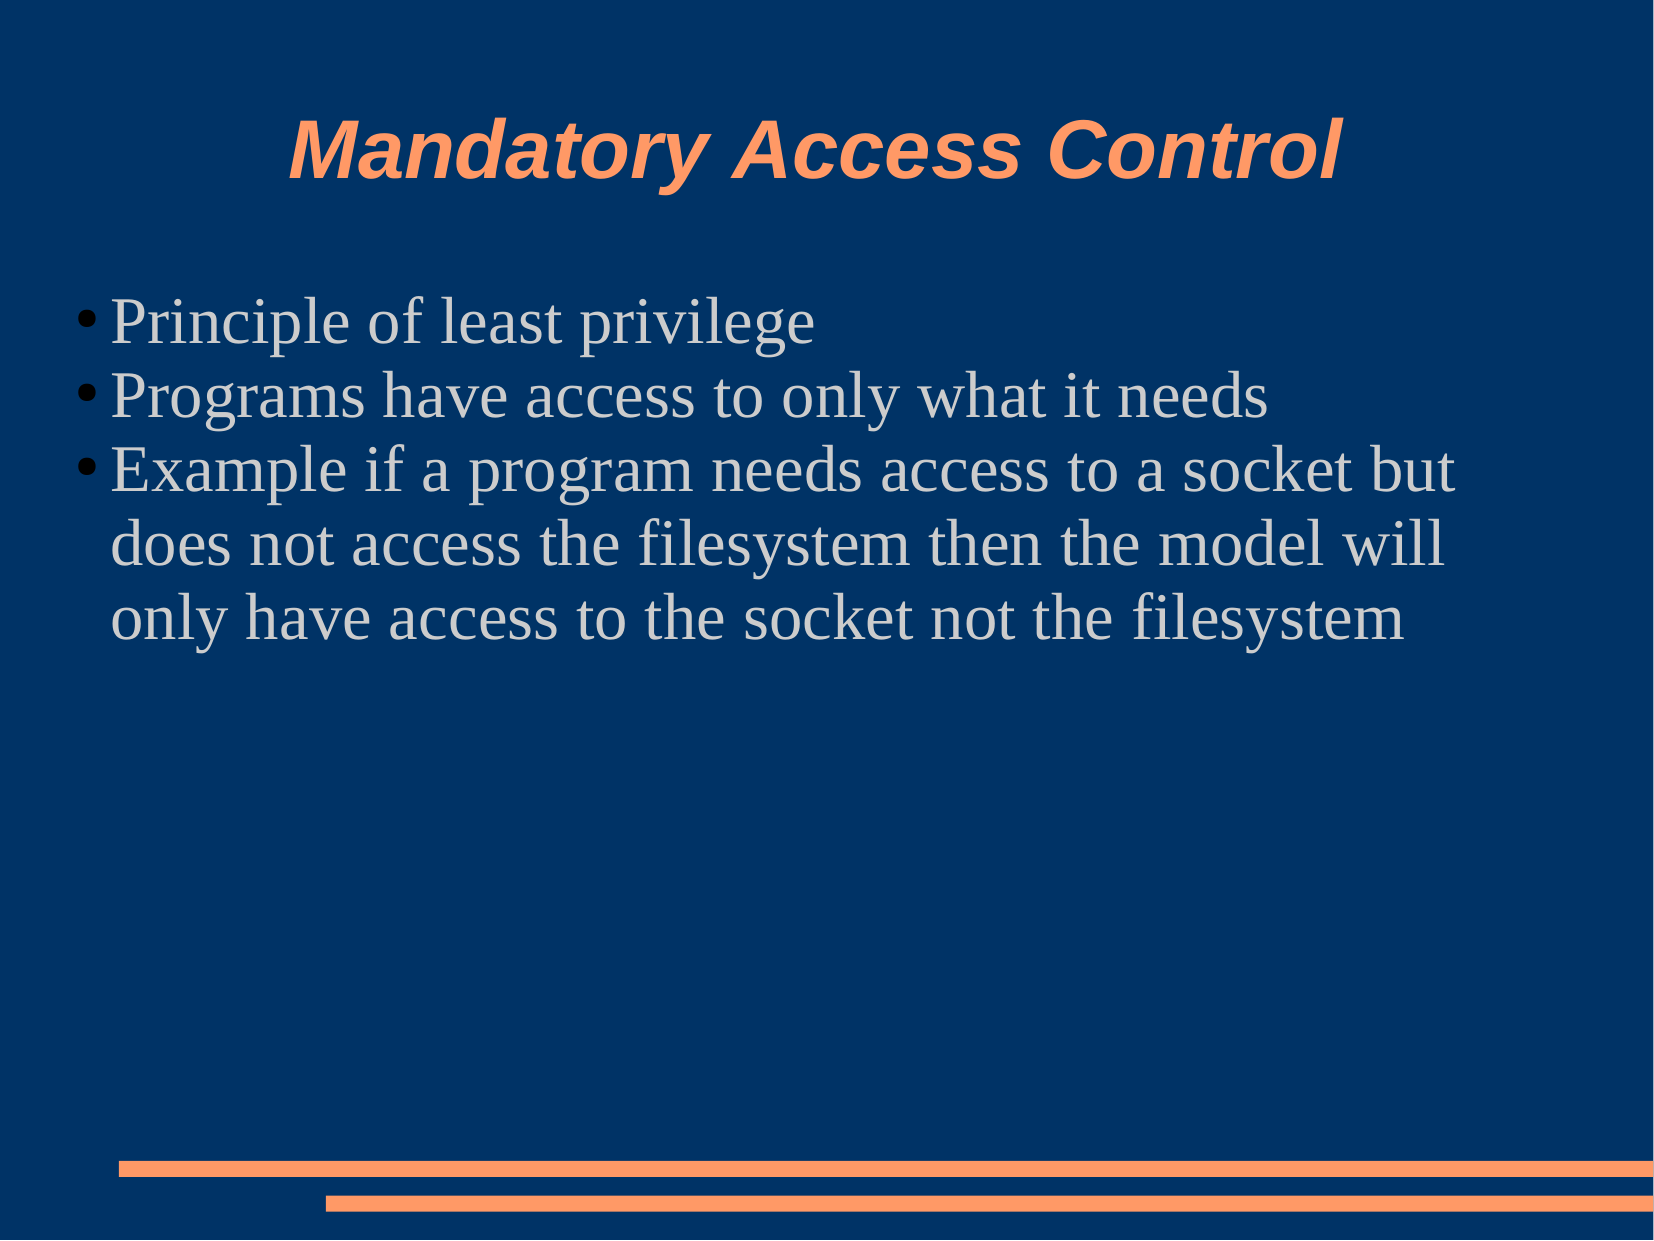

# Mandatory Access Control
Principle of least privilege
Programs have access to only what it needs
Example if a program needs access to a socket but does not access the filesystem then the model will only have access to the socket not the filesystem